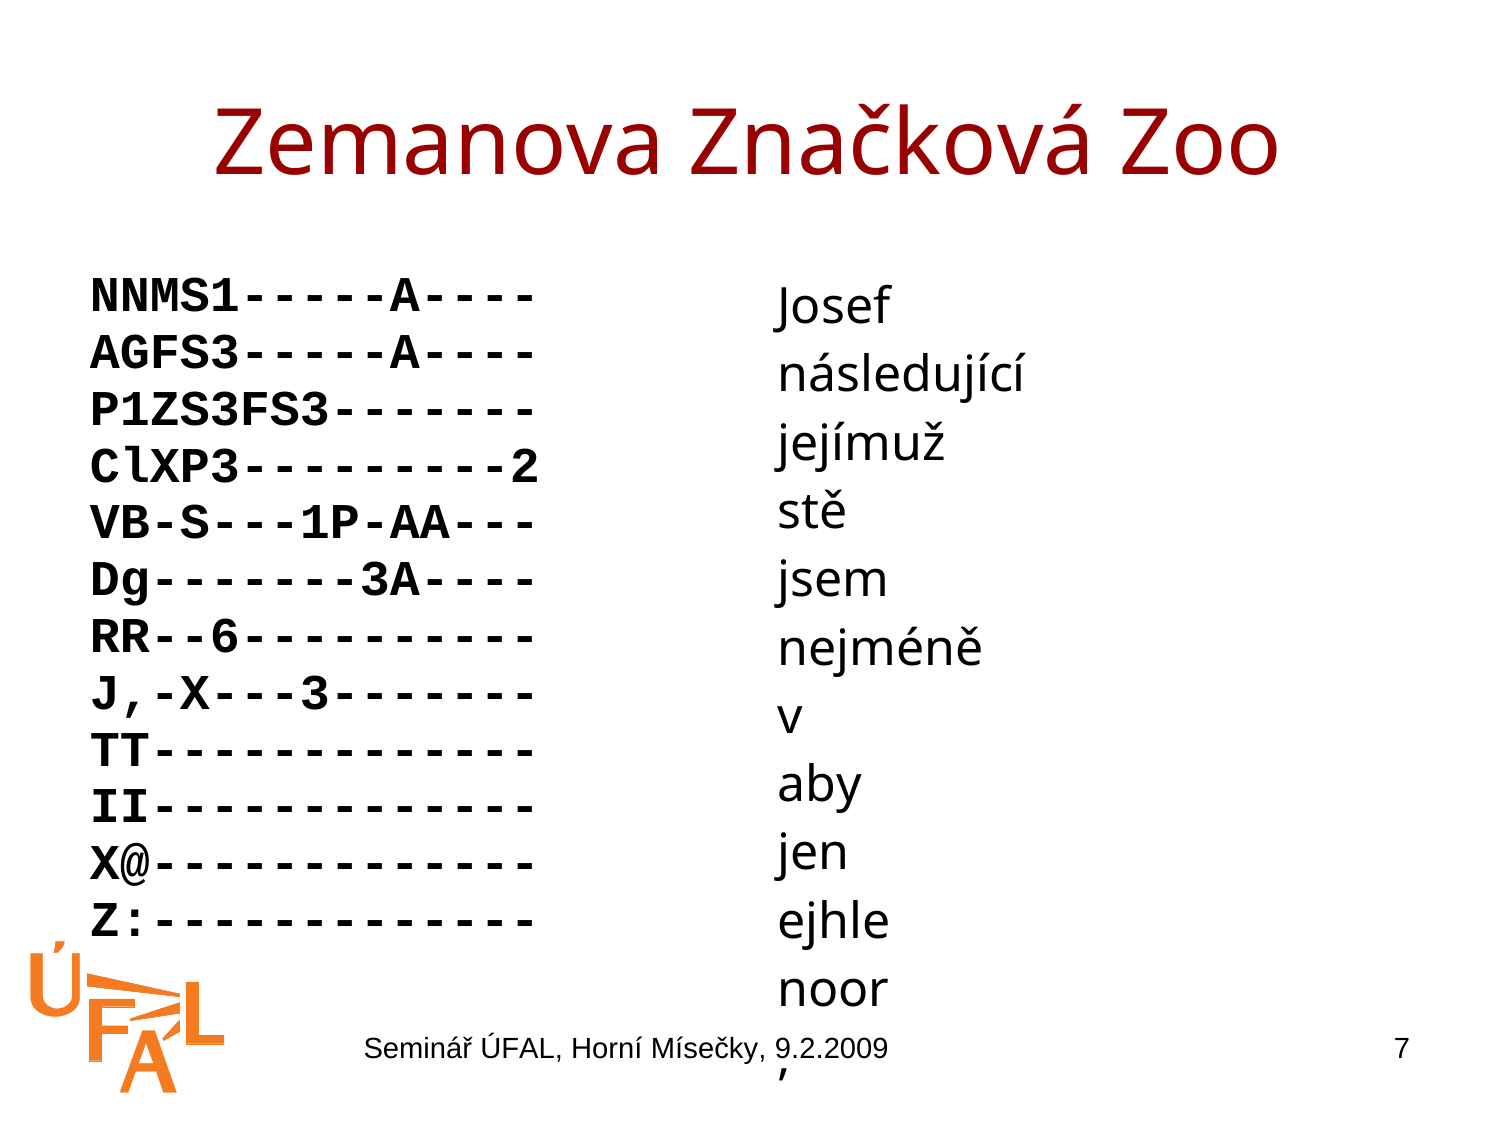

Zemanova Značková Zoo
# Zzz…
NNMS1-----A----
AGFS3-----A----
P1ZS3FS3-------
ClXP3---------2
VB-S---1P-AA---
Dg-------3A----
RR--6----------
J,-X---3-------
TT-------------
II-------------
X@-------------
Z:-------------
Josef
následující
jejímuž
stě
jsem
nejméně
v
aby
jen
ejhle
noor
,
Seminář ÚFAL, Horní Mísečky, 9.2.2009
7